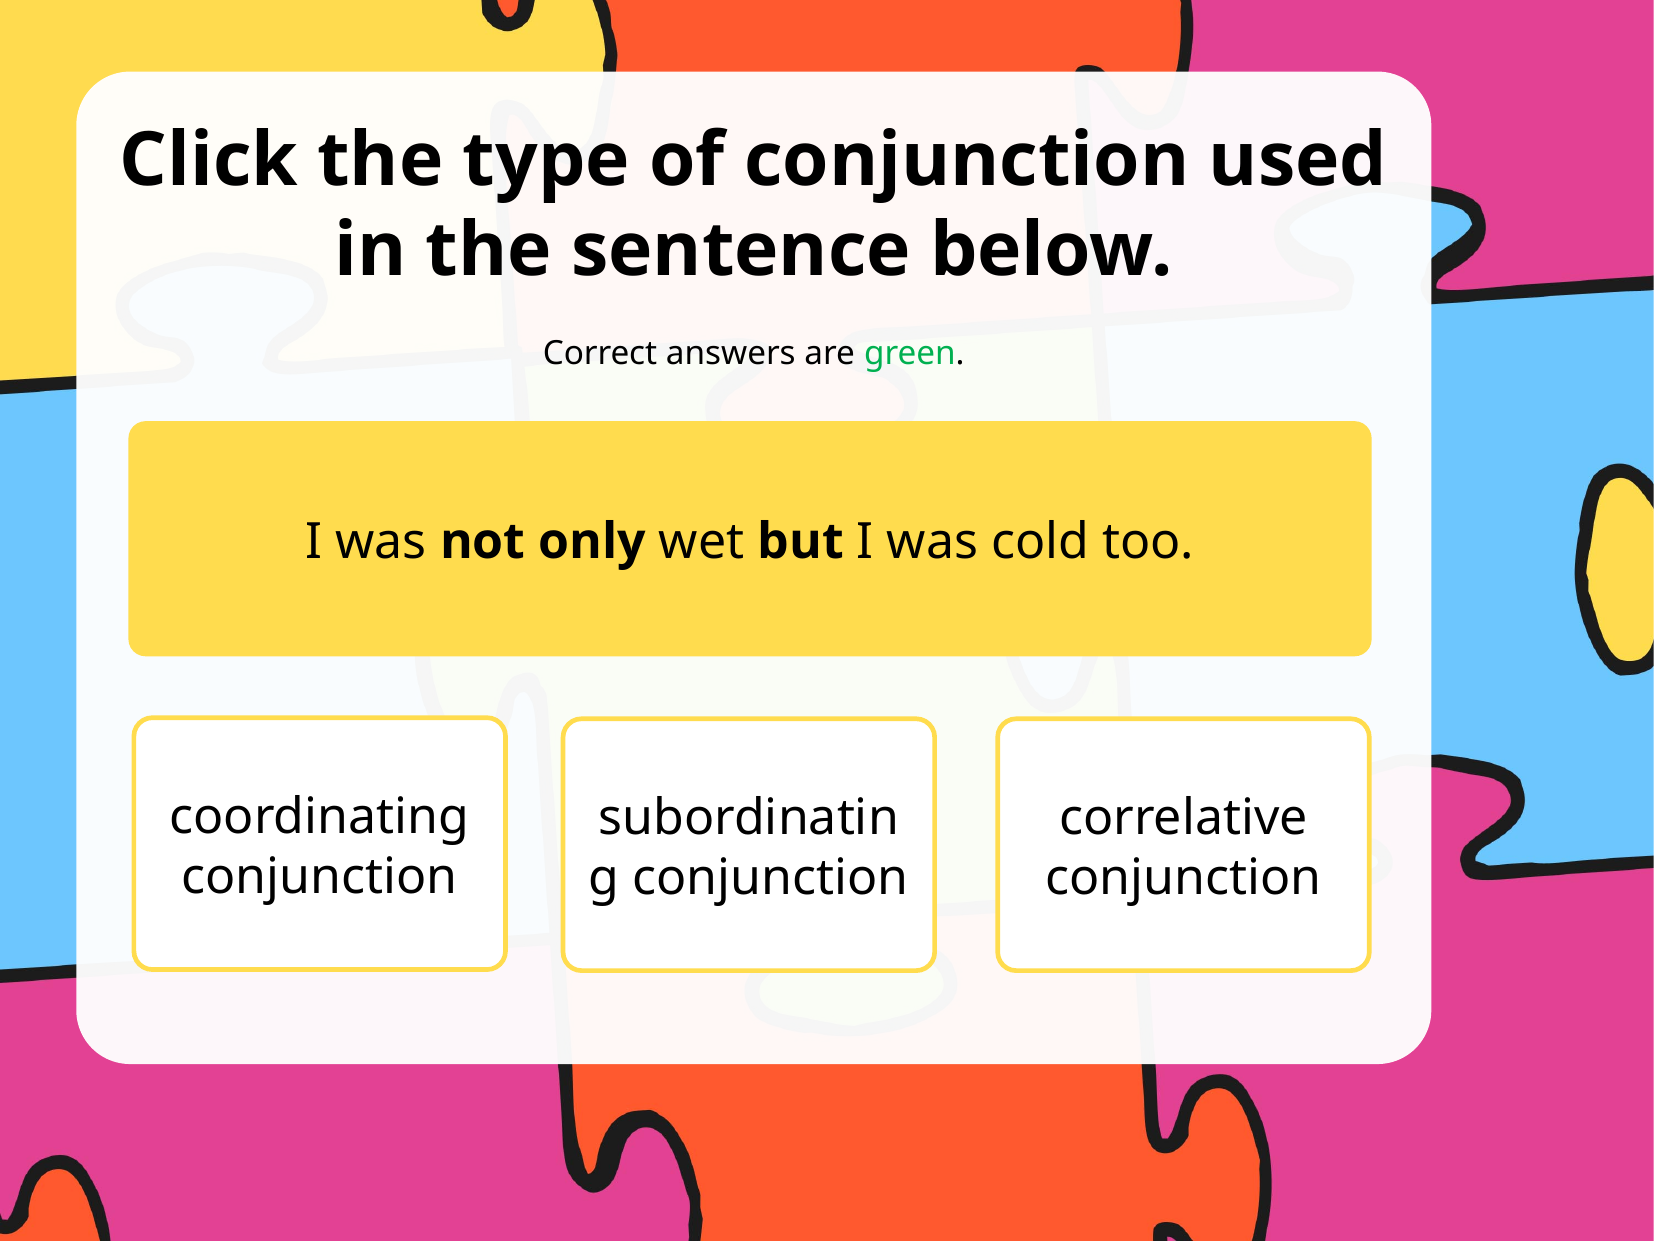

Click the type of conjunction used in the sentence below.
Correct answers are green.
I was not only wet but I was cold too.
coordinating
conjunction
subordinating conjunction
correlative conjunction